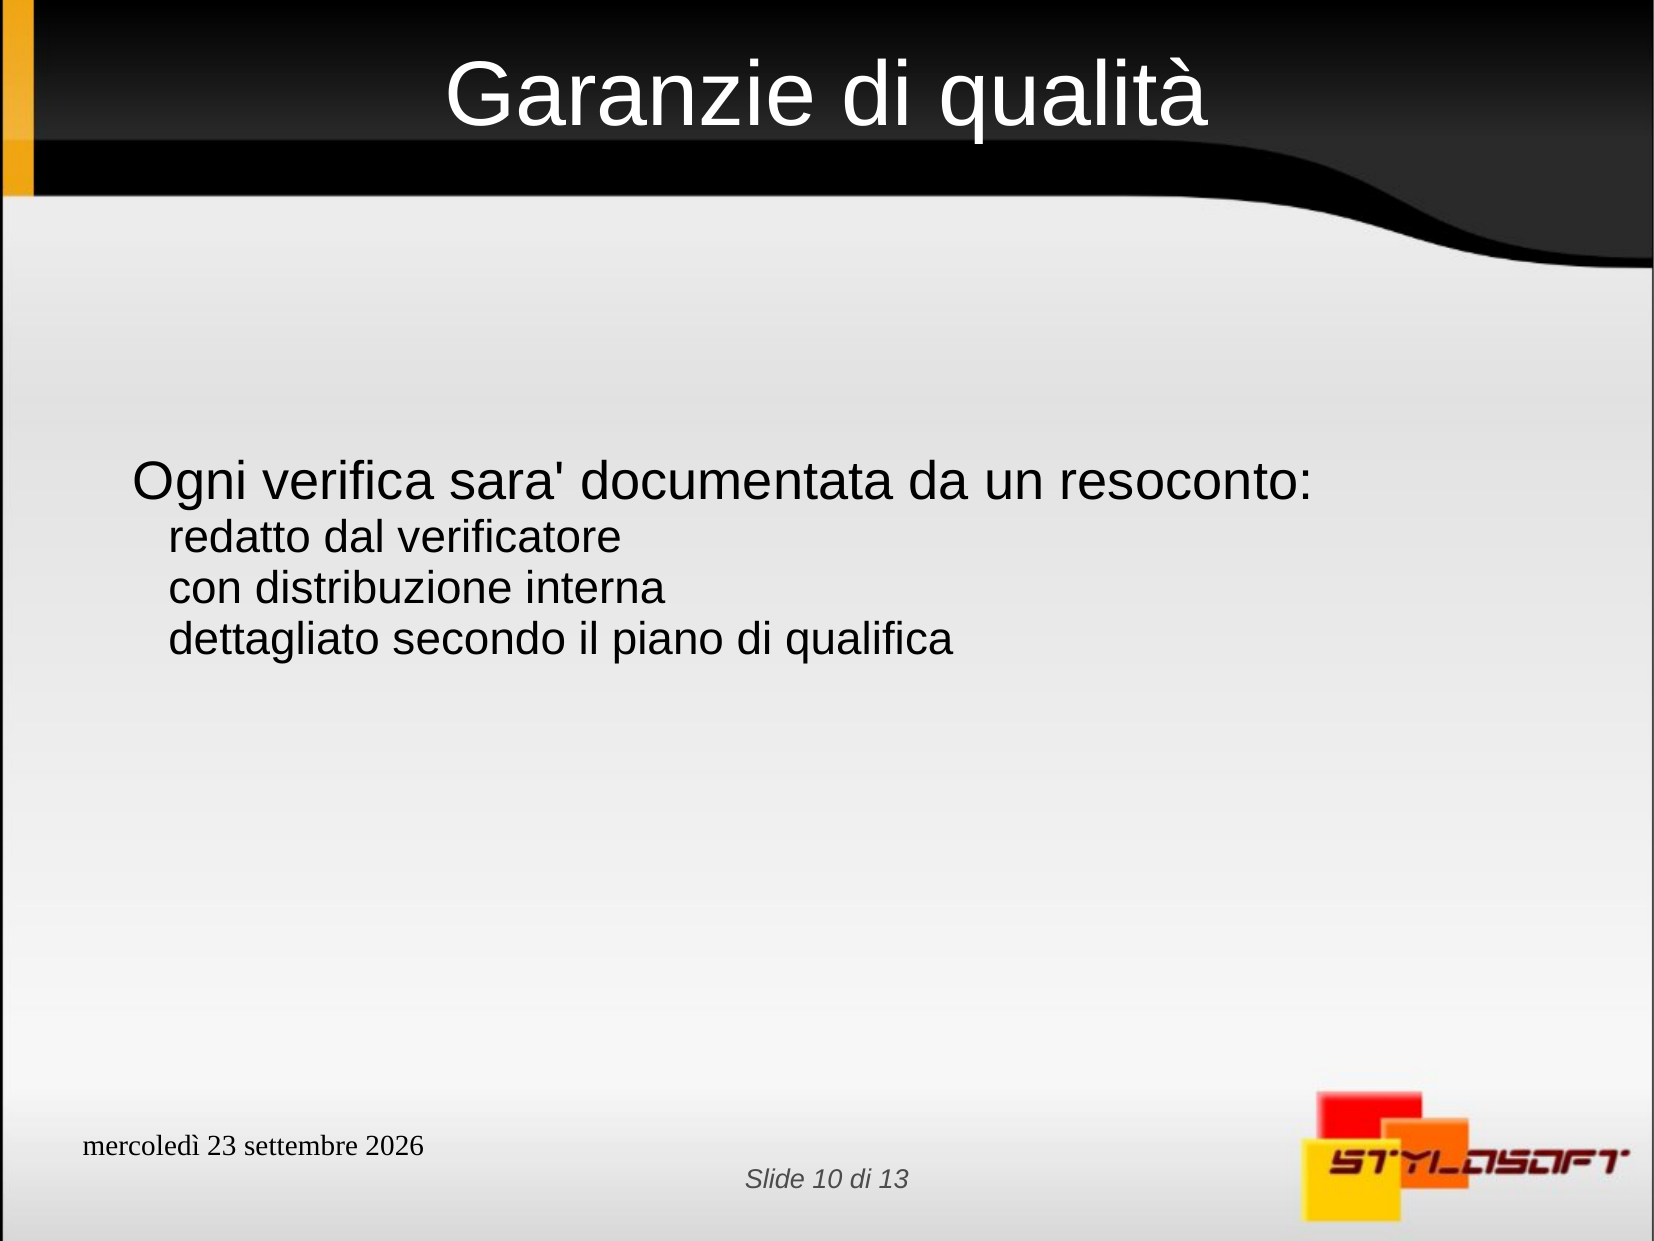

# Garanzie di qualità
Ogni verifica sara' documentata da un resoconto:
redatto dal verificatore
con distribuzione interna
dettagliato secondo il piano di qualifica
Slide di 13